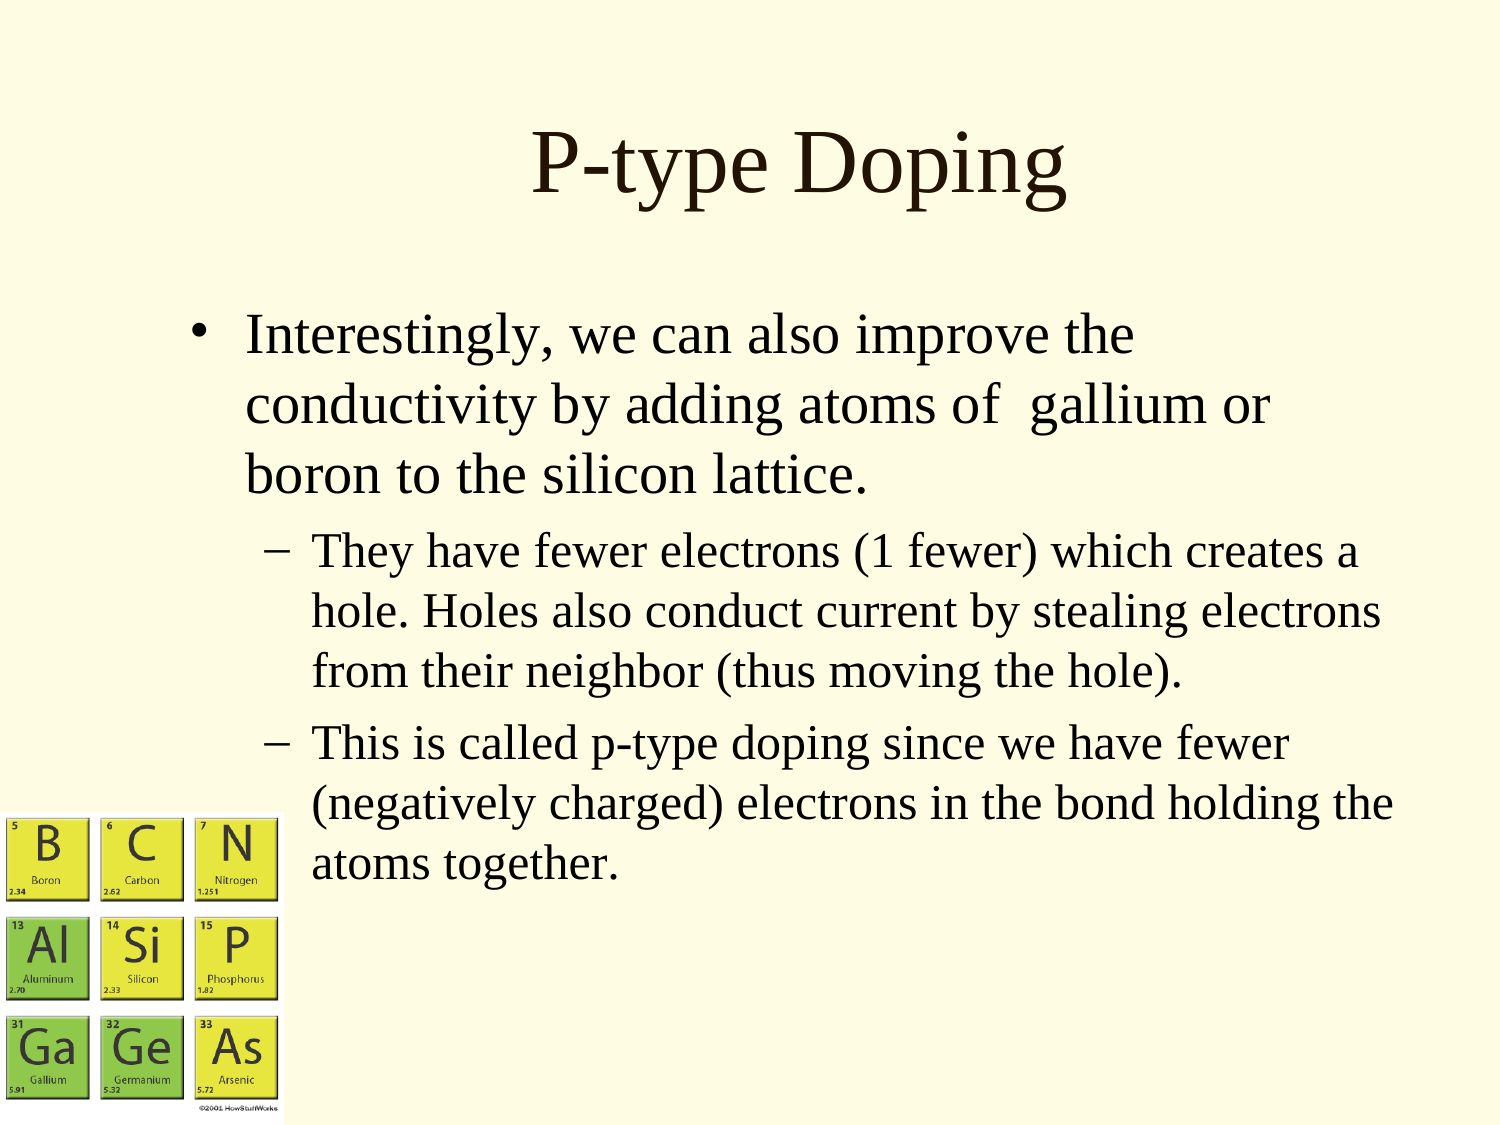

# P-type Doping
Interestingly, we can also improve the conductivity by adding atoms of gallium or boron to the silicon lattice.
They have fewer electrons (1 fewer) which creates a hole. Holes also conduct current by stealing electrons from their neighbor (thus moving the hole).
This is called p-type doping since we have fewer (negatively charged) electrons in the bond holding the atoms together.